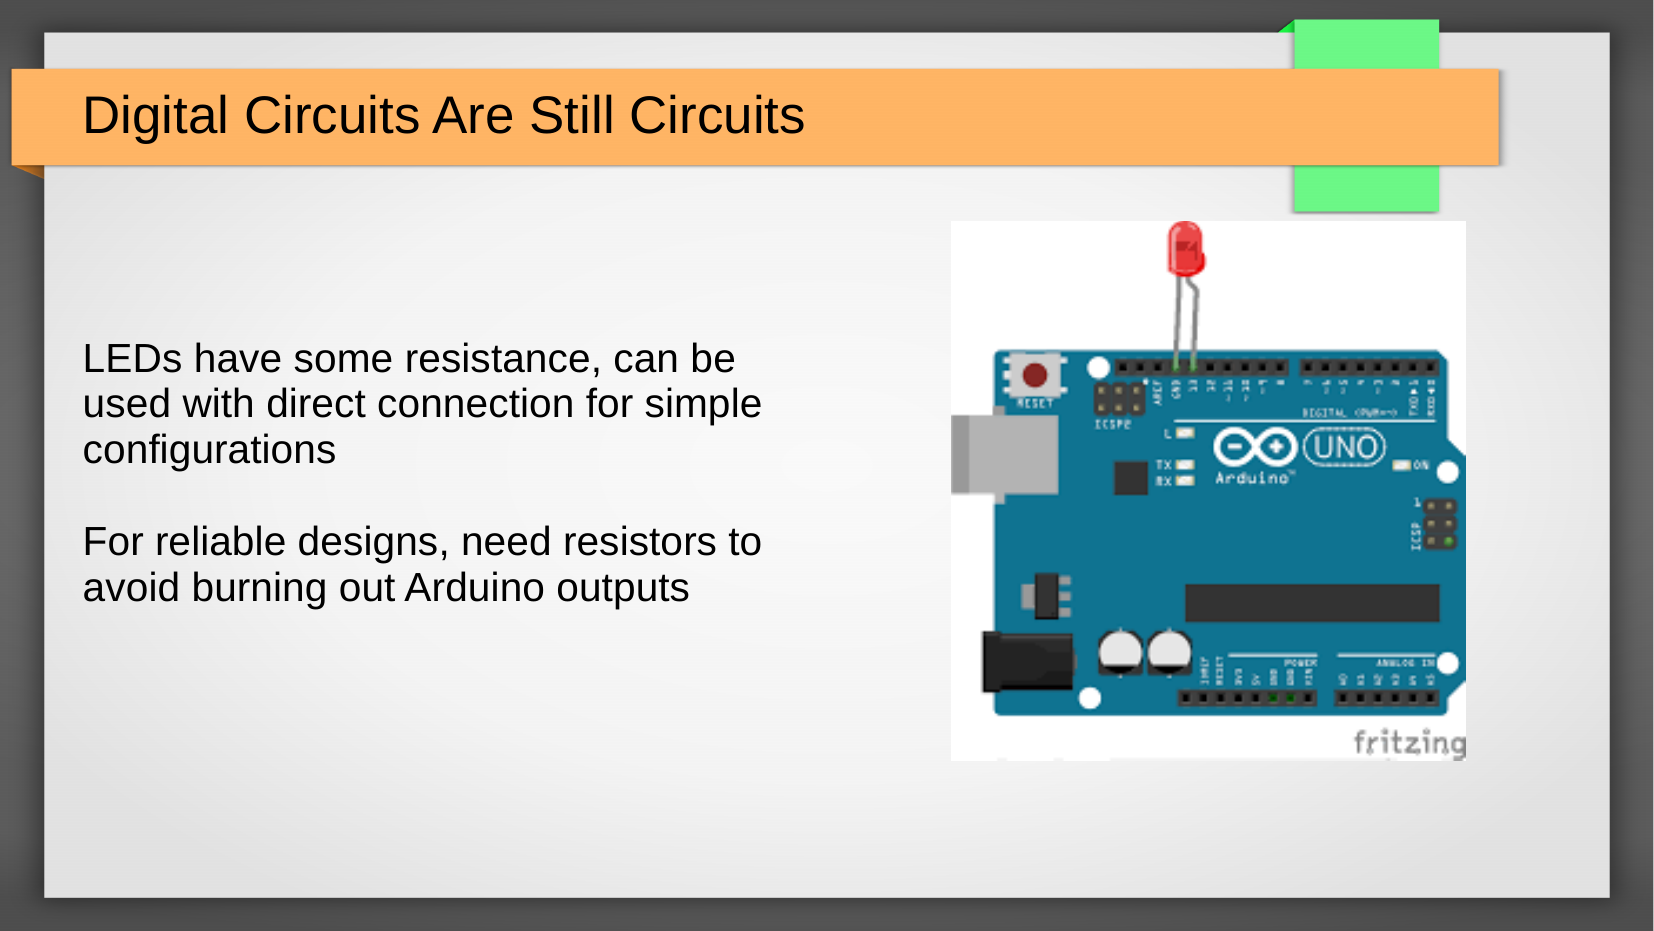

# Digital Circuits Are Still Circuits
LEDs have some resistance, can be used with direct connection for simple configurations
For reliable designs, need resistors to avoid burning out Arduino outputs